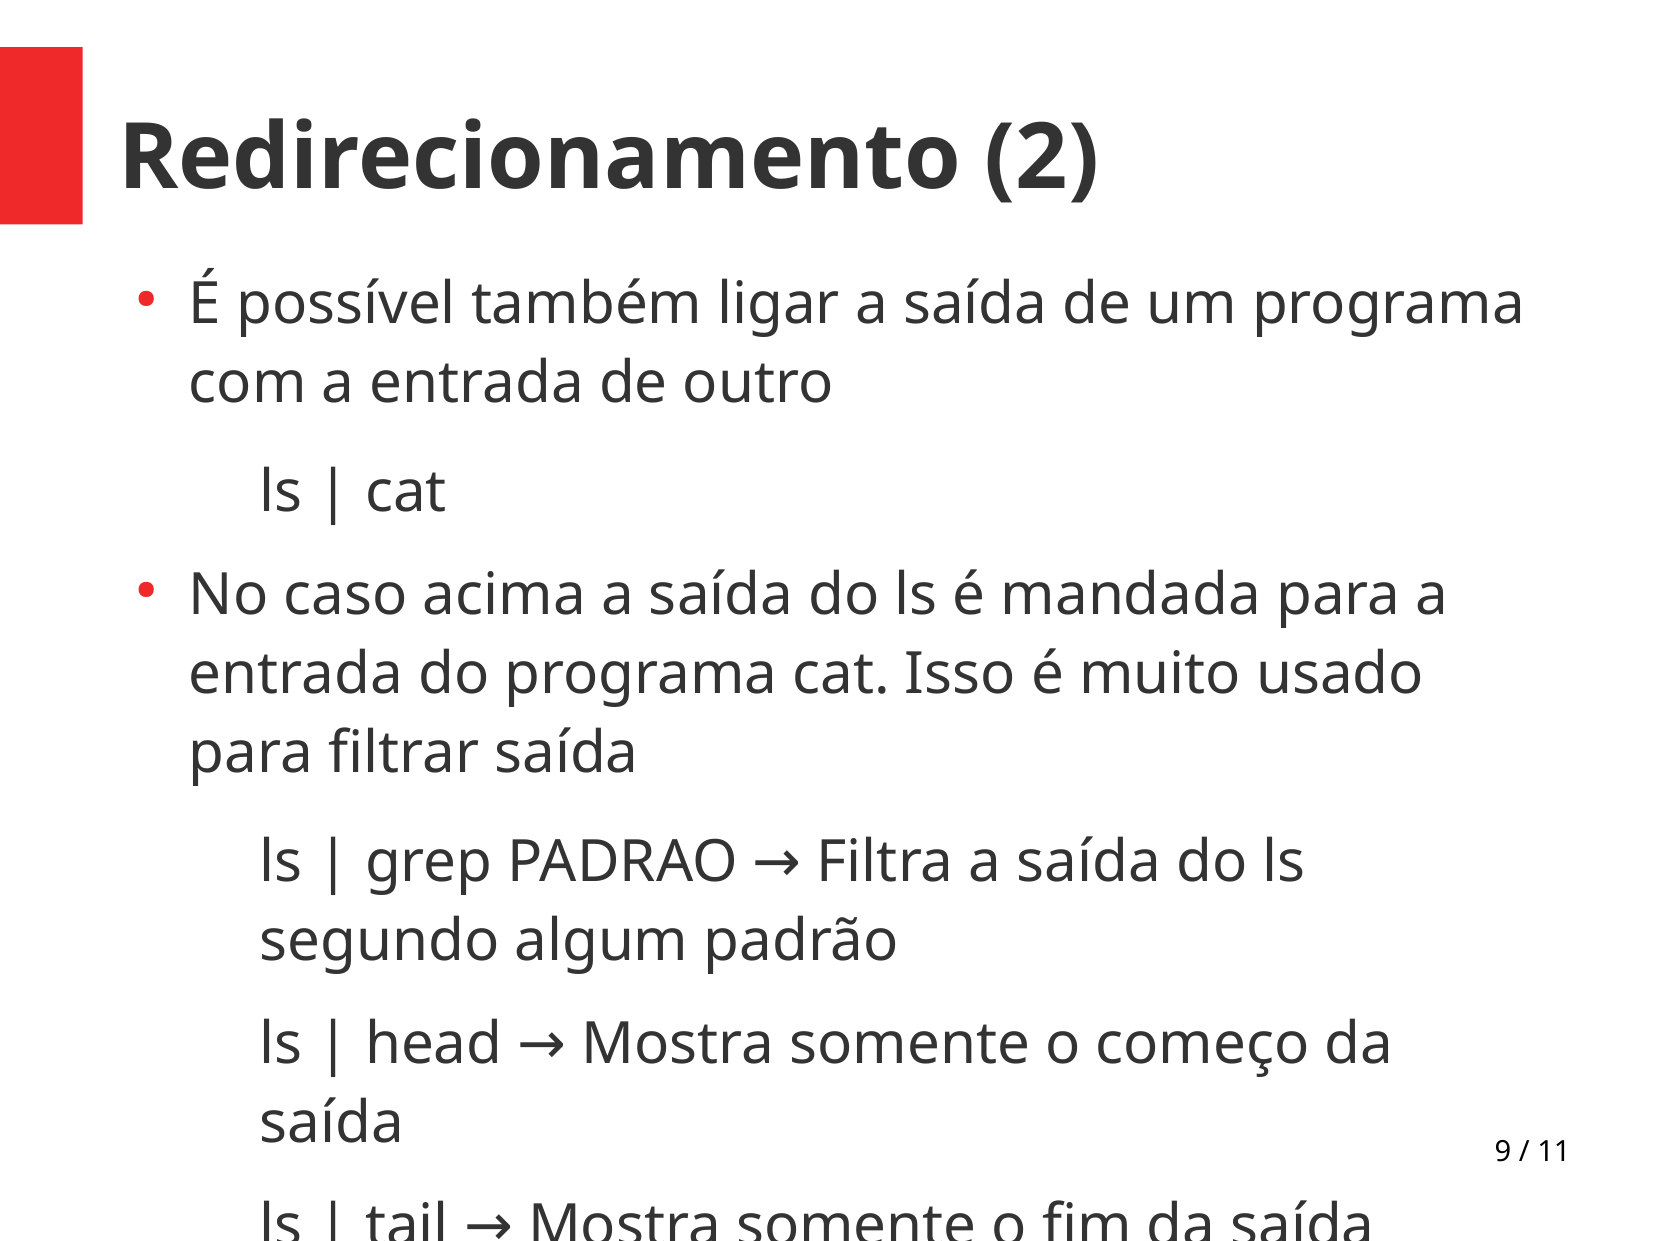

# Redirecionamento (2)
É possível também ligar a saída de um programa com a entrada de outro
ls | cat
No caso acima a saída do ls é mandada para a entrada do programa cat. Isso é muito usado para filtrar saída
ls | grep PADRAO → Filtra a saída do ls segundo algum padrão
ls | head → Mostra somente o começo da saída
ls | tail → Mostra somente o fim da saída
9